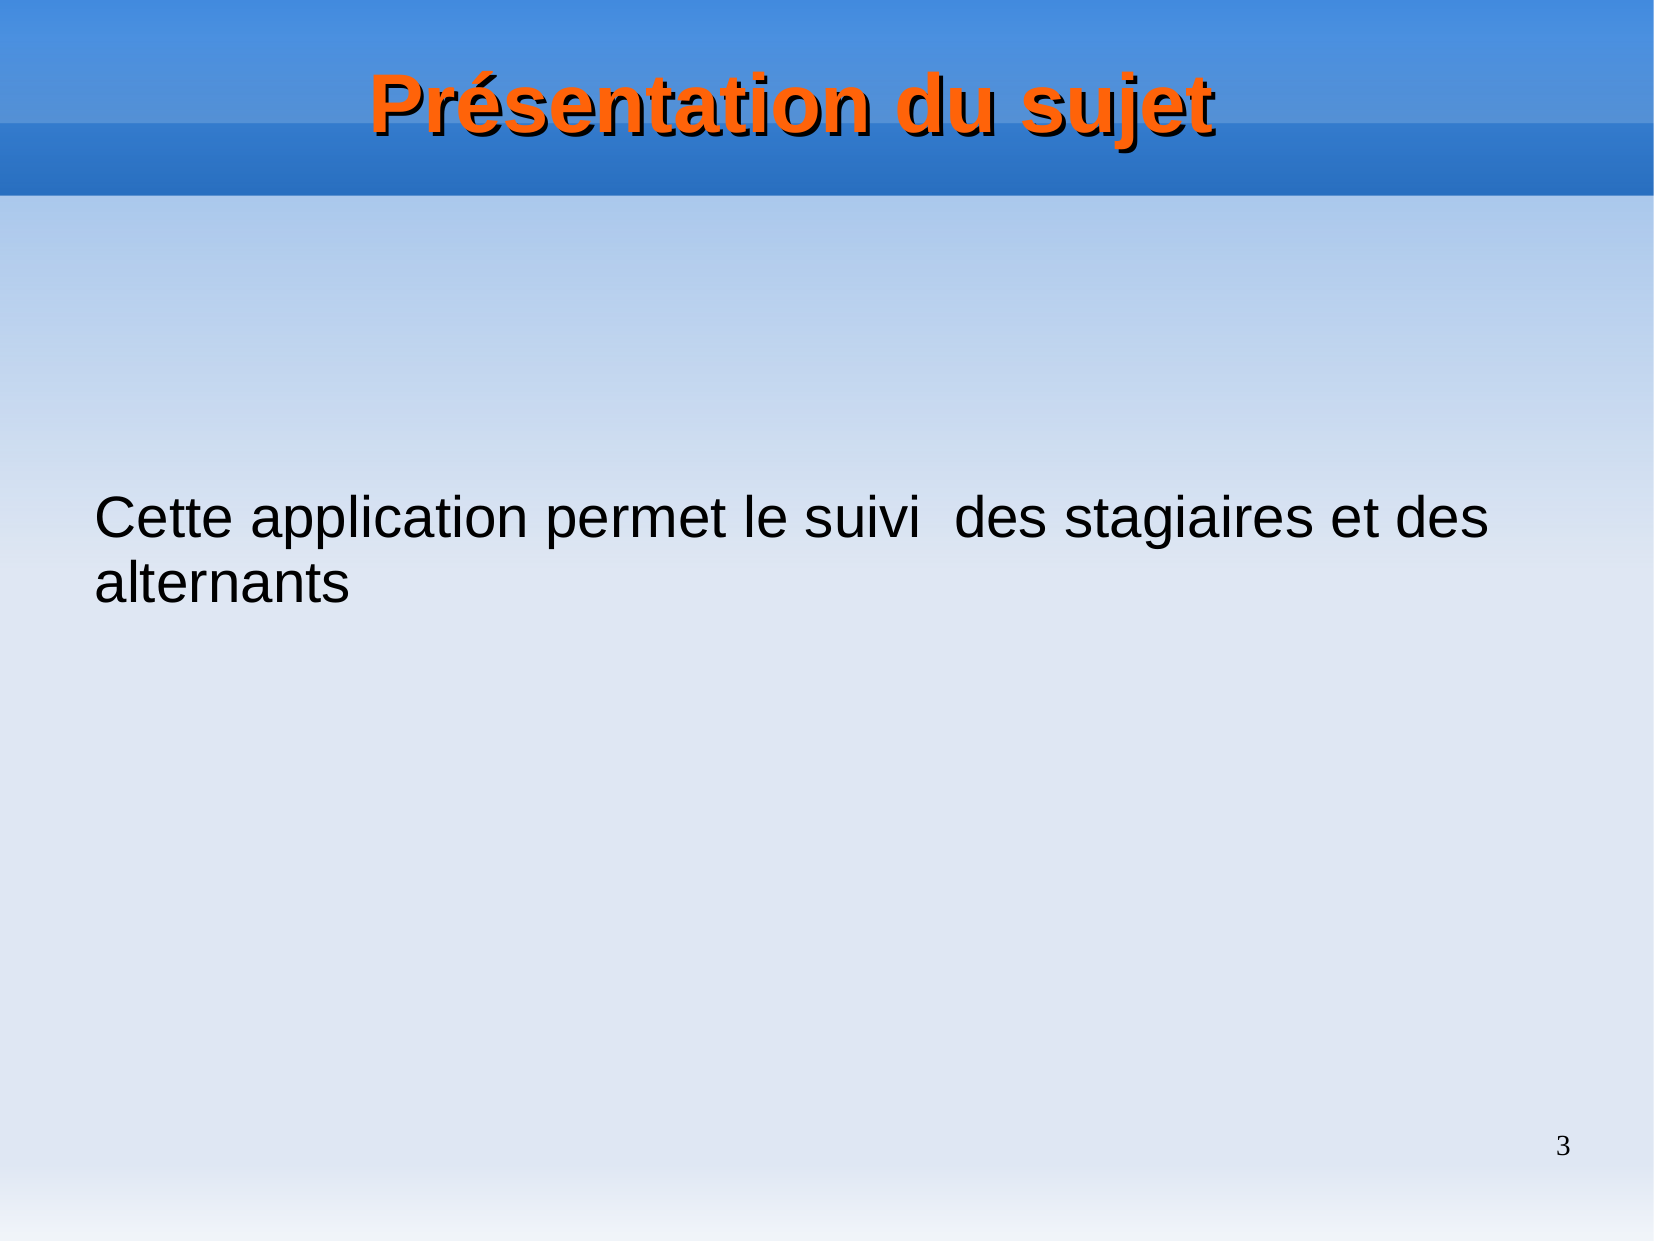

# Présentation du sujet
Cette application permet le suivi des stagiaires et des alternants
3